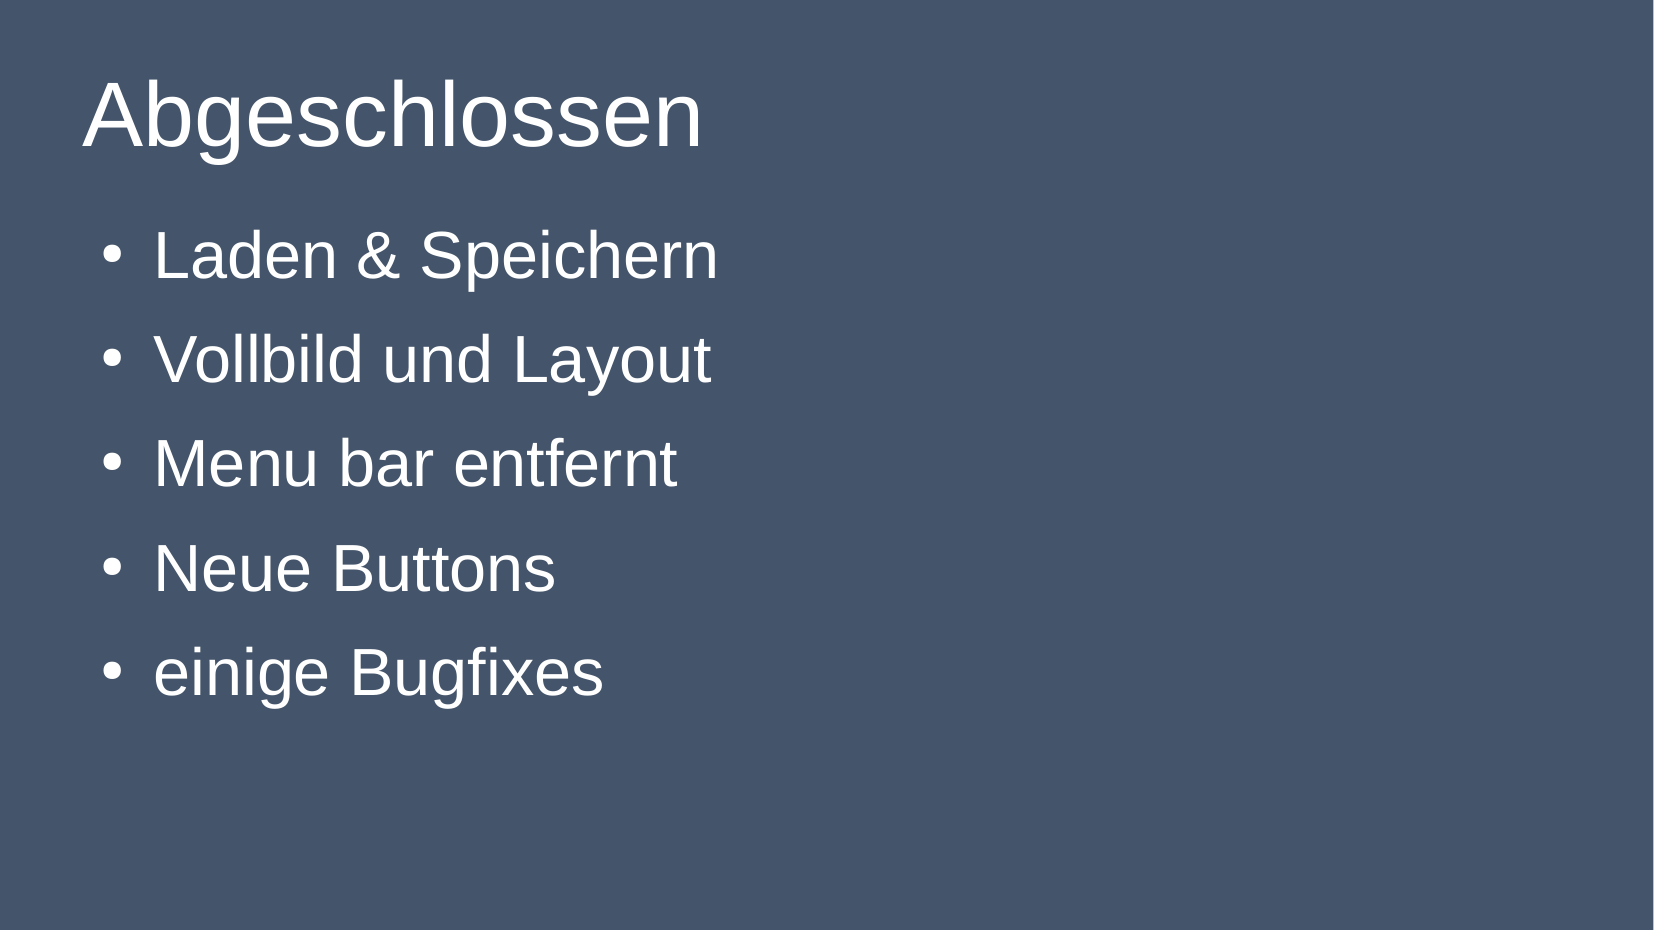

# Abgeschlossen
Laden & Speichern
Vollbild und Layout
Menu bar entfernt
Neue Buttons
einige Bugfixes